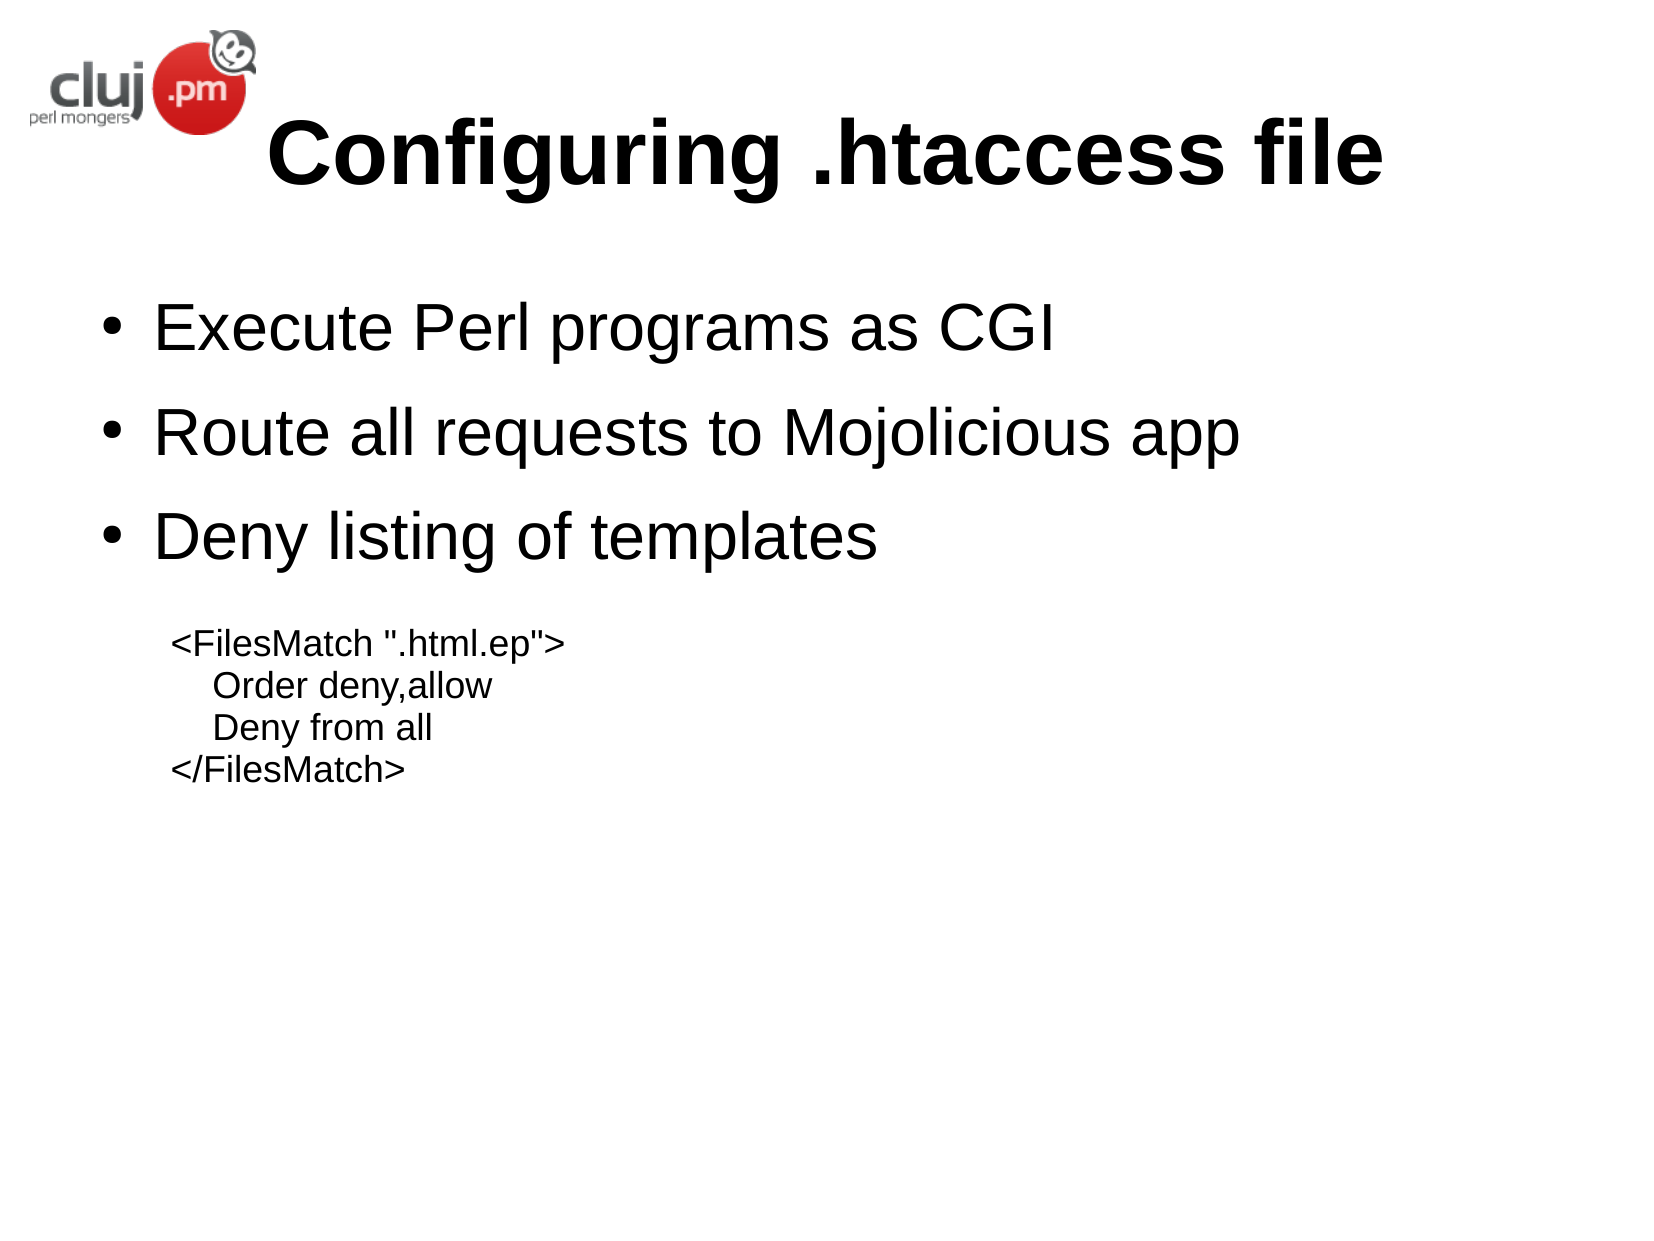

# Configuring .htaccess file
Execute Perl programs as CGI
Route all requests to Mojolicious app
Deny listing of templates
<FilesMatch ".html.ep">
 Order deny,allow
 Deny from all
</FilesMatch>